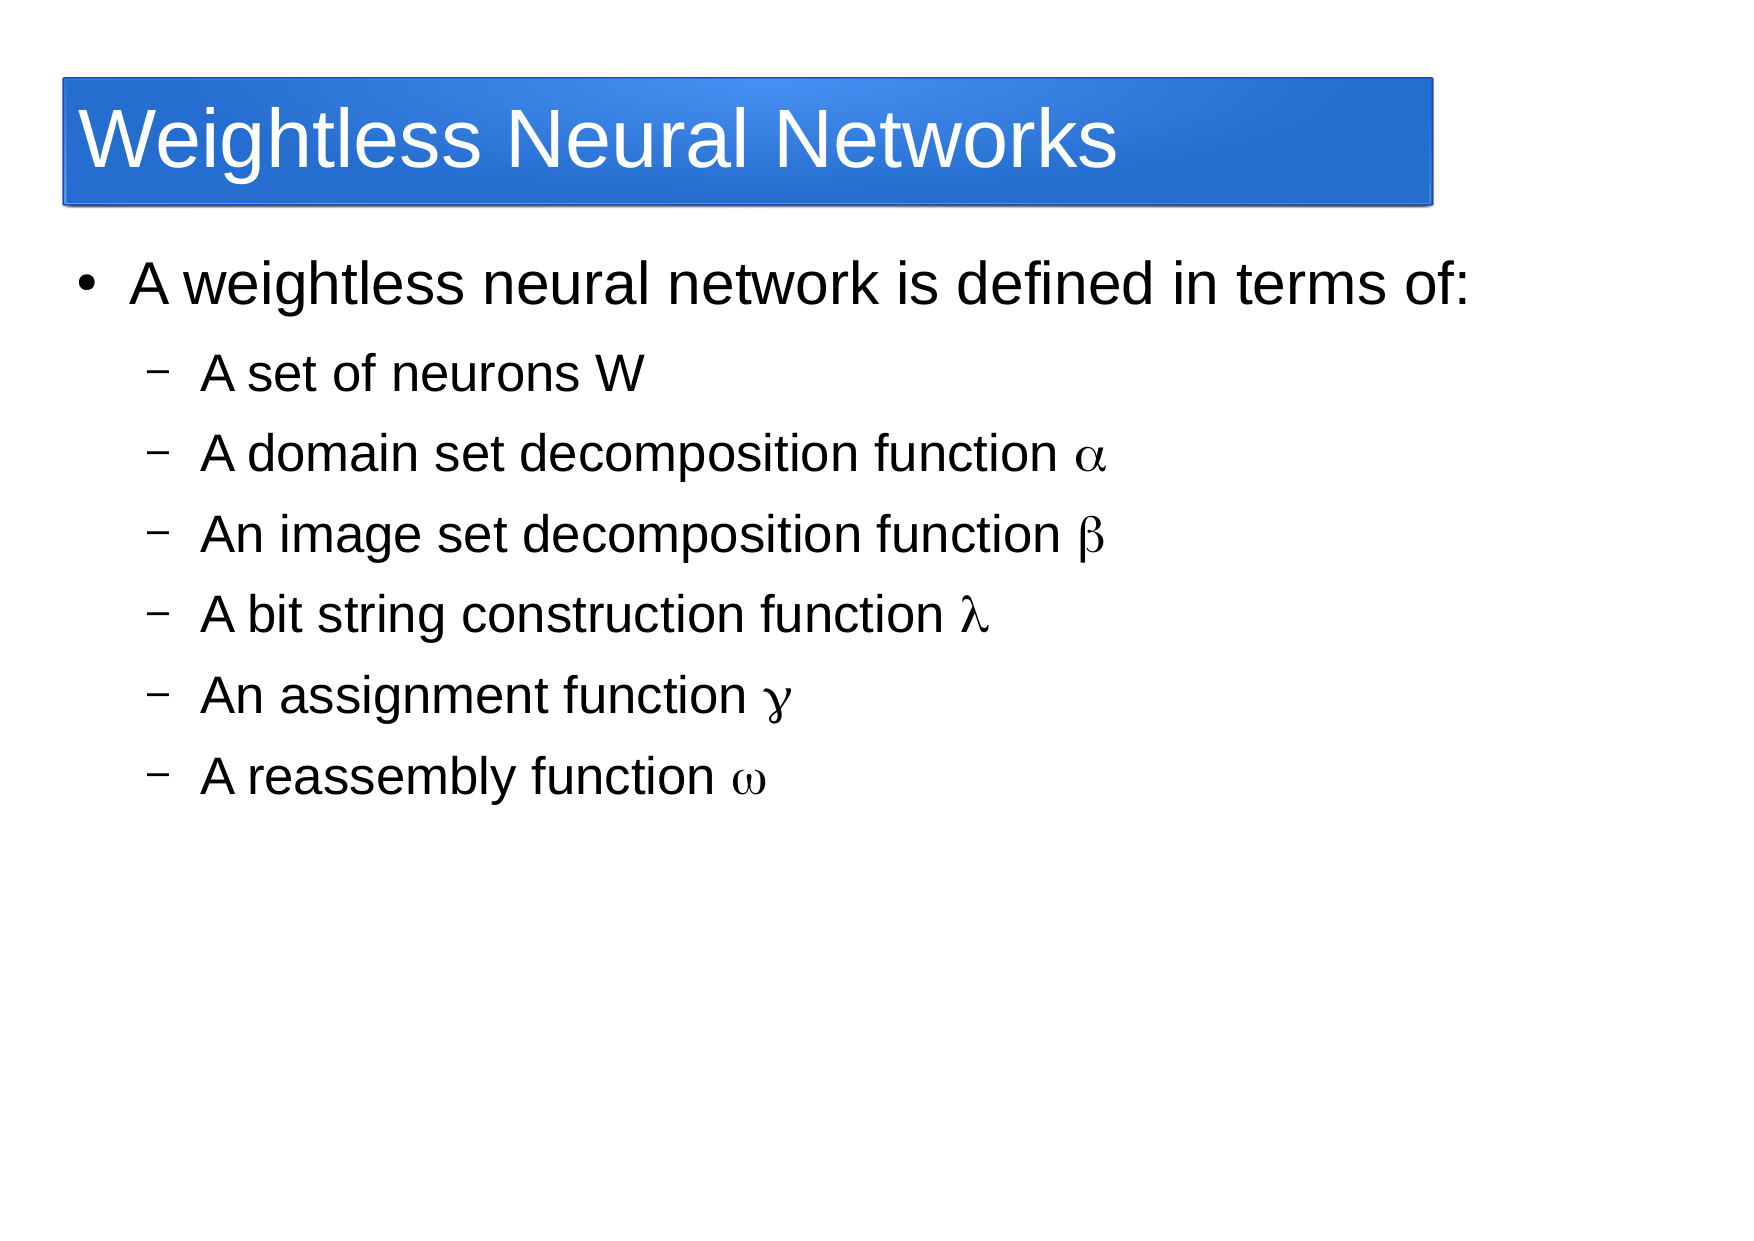

# Weightless Neural Networks
A weightless neural network is defined in terms of:
A set of neurons W
A domain set decomposition function α
An image set decomposition function β
A bit string construction function λ
An assignment function γ
A reassembly function w